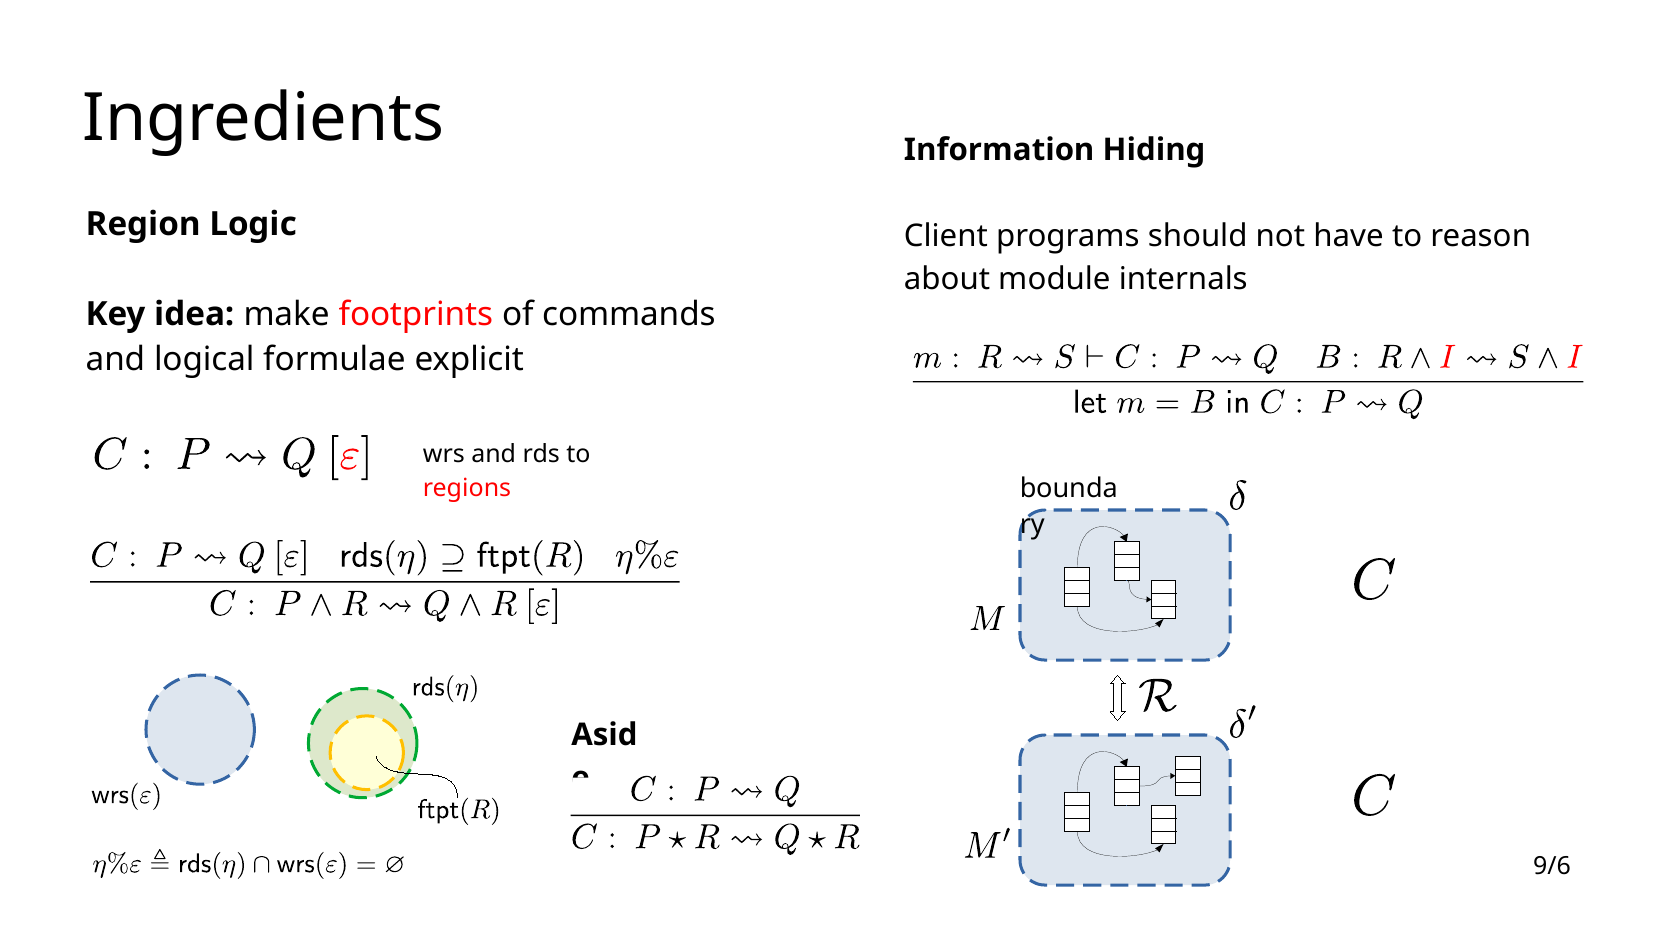

# Ingredients
Information Hiding
Client programs should not have to reason about module internals
Region Logic
Key idea: make footprints of commands and logical formulae explicit
wrs and rds to regions
boundary
Aside
9